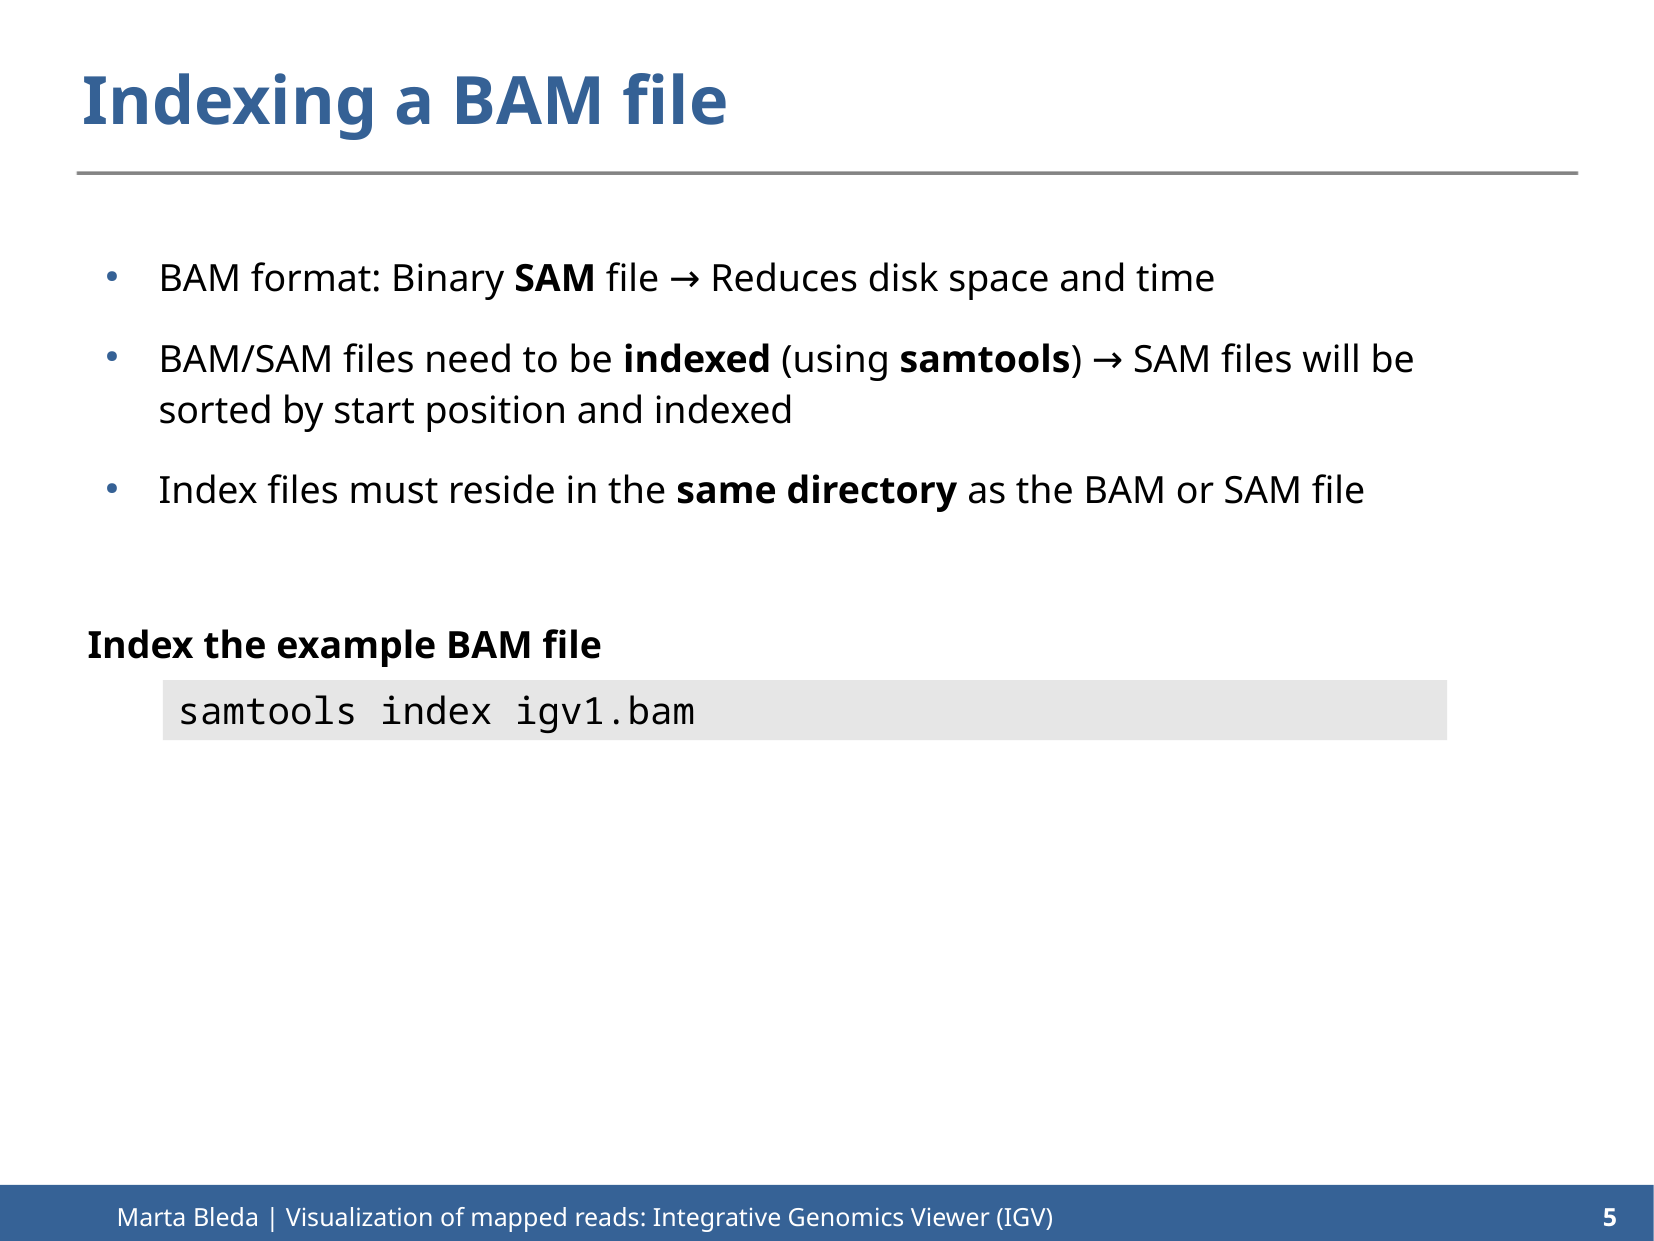

# Indexing a BAM file
BAM format: Binary SAM file → Reduces disk space and time
BAM/SAM files need to be indexed (using samtools) → SAM files will be sorted by start position and indexed
Index files must reside in the same directory as the BAM or SAM file
Index the example BAM file
samtools index igv1.bam
Marta Bleda | Visualization of mapped reads: Integrative Genomics Viewer (IGV)
5